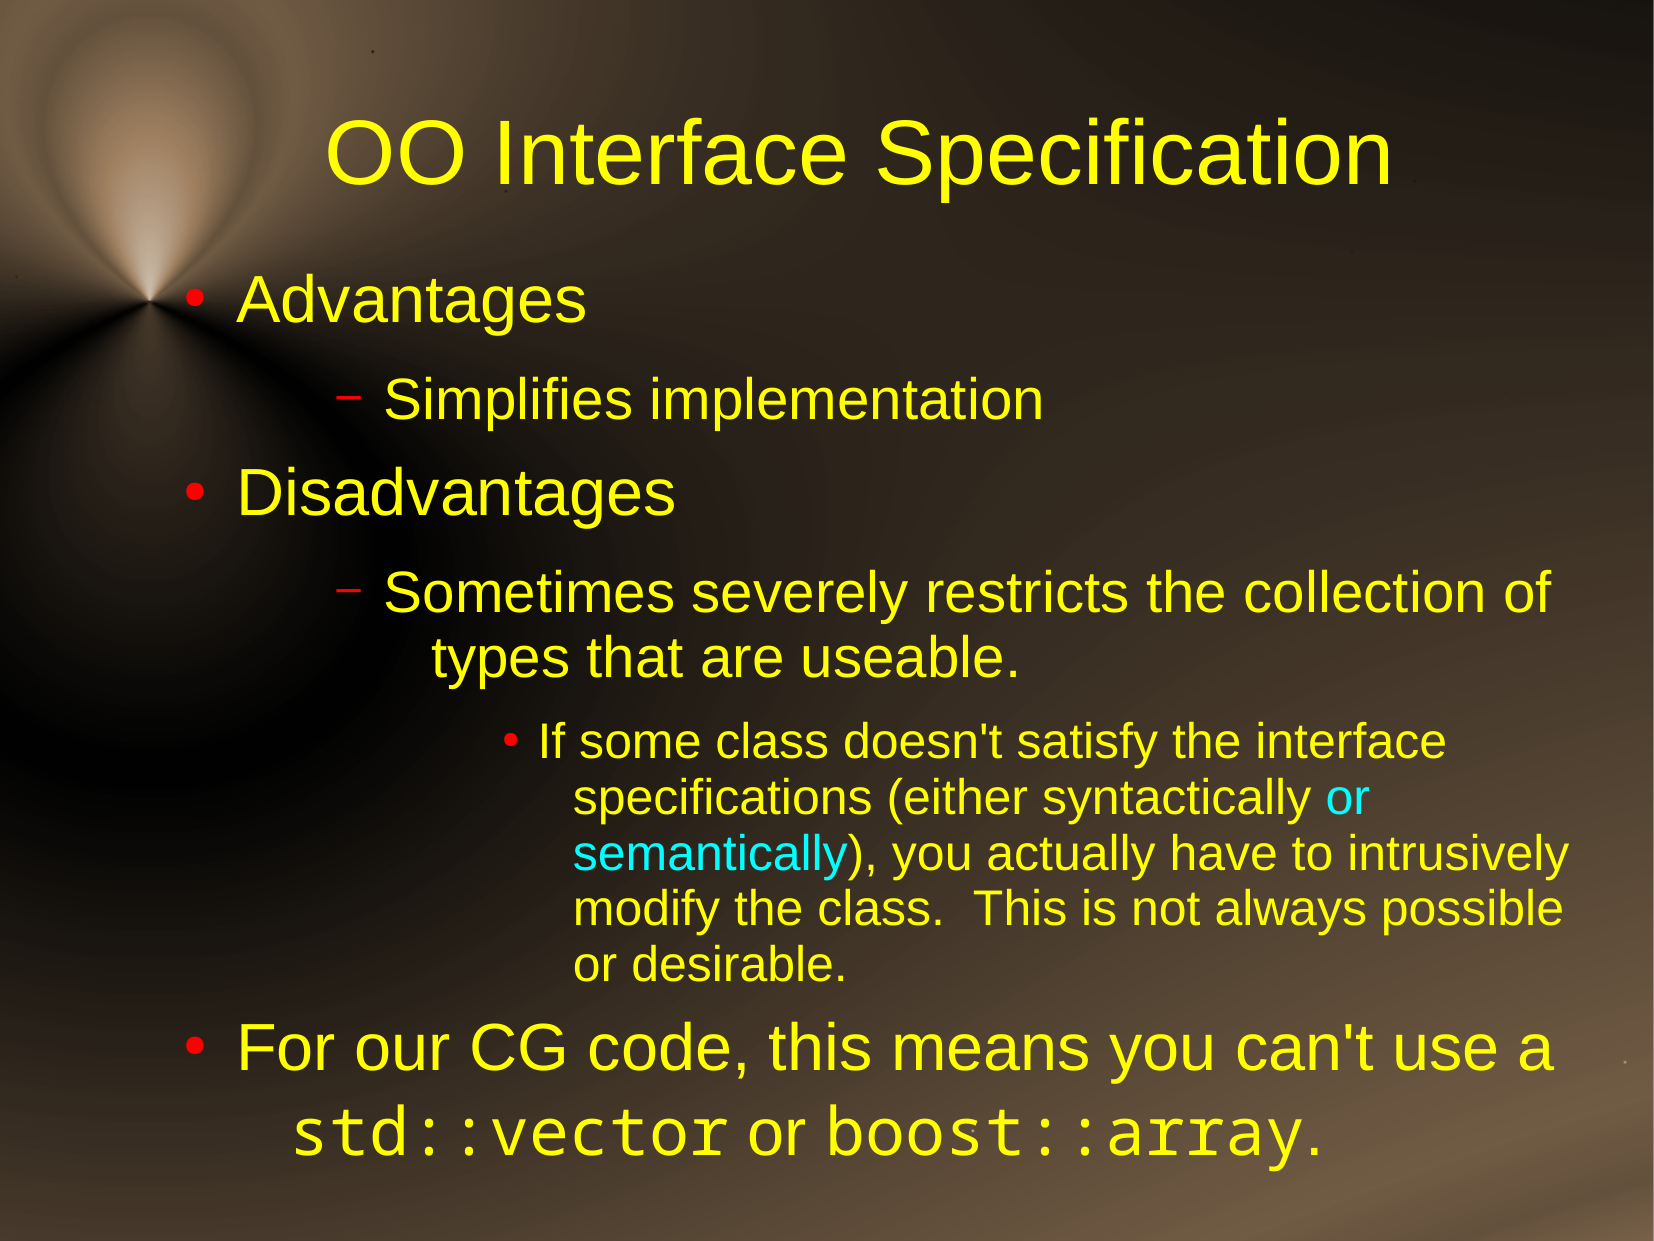

# OO Interface Specification
Advantages
Simplifies implementation
Disadvantages
Sometimes severely restricts the collection of types that are useable.
If some class doesn't satisfy the interface specifications (either syntactically or semantically), you actually have to intrusively modify the class. This is not always possible or desirable.
For our CG code, this means you can't use a std::vector or boost::array.